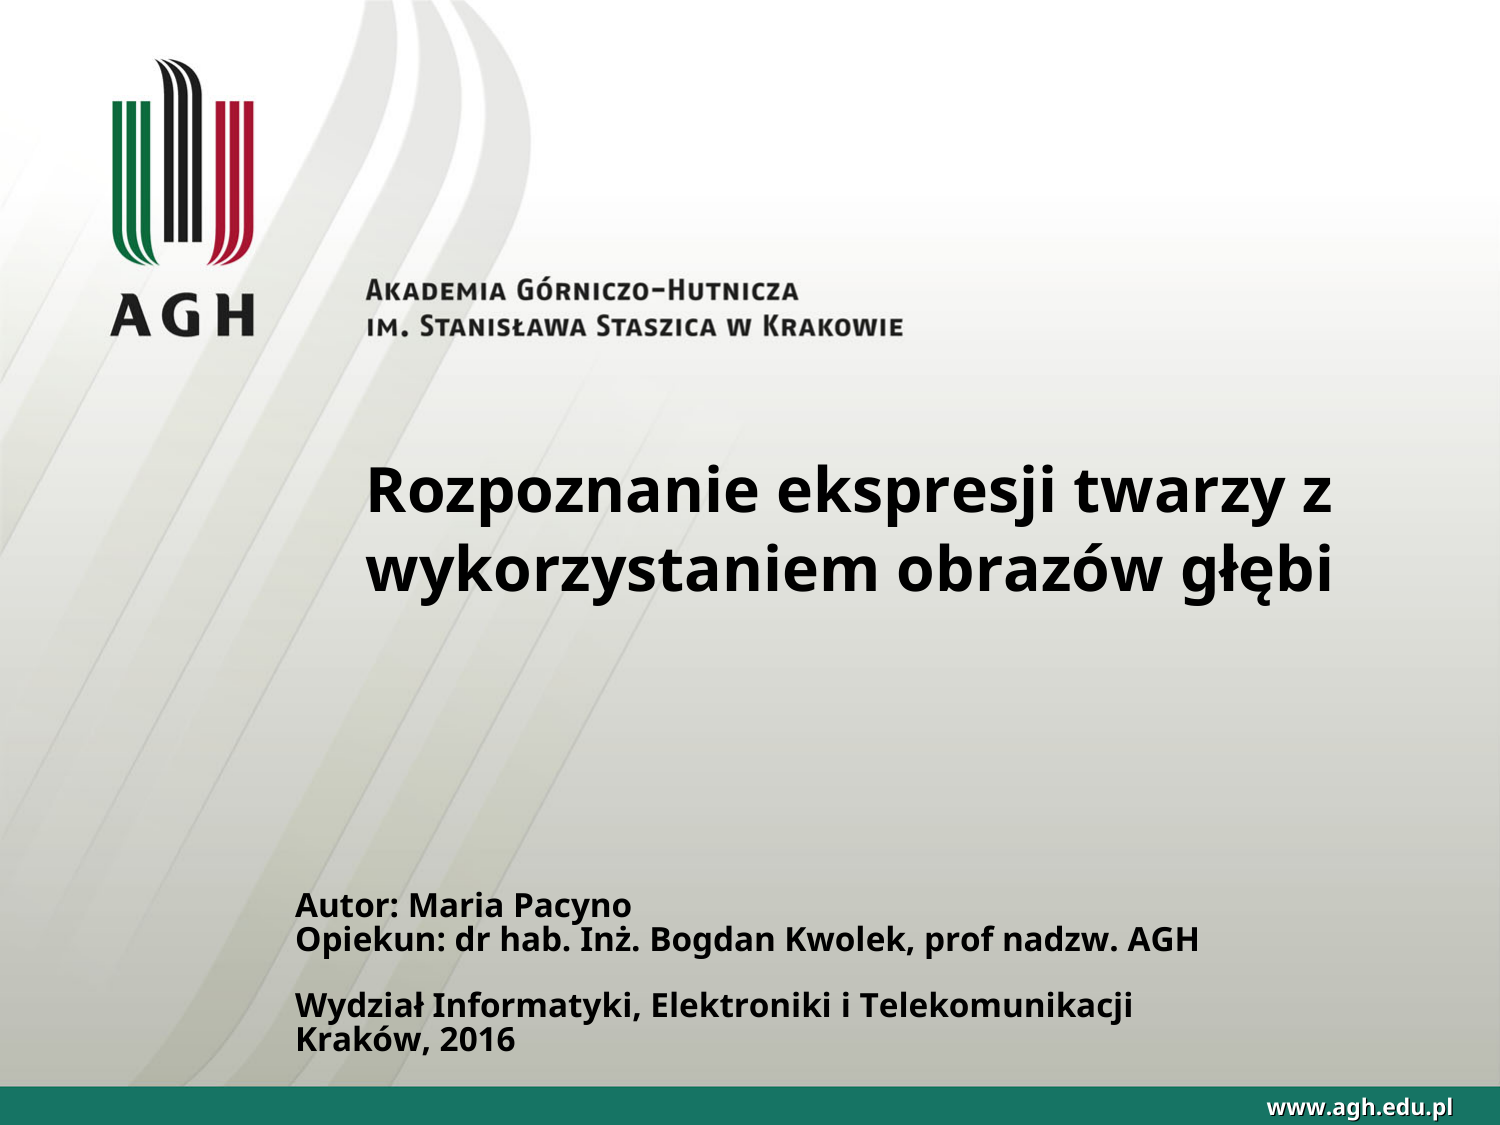

# Rozpoznanie ekspresji twarzy z wykorzystaniem obrazów głębi
Autor: Maria Pacyno
Opiekun: dr hab. Inż. Bogdan Kwolek, prof nadzw. AGH
Wydział Informatyki, Elektroniki i Telekomunikacji
Kraków, 2016
www.agh.edu.pl